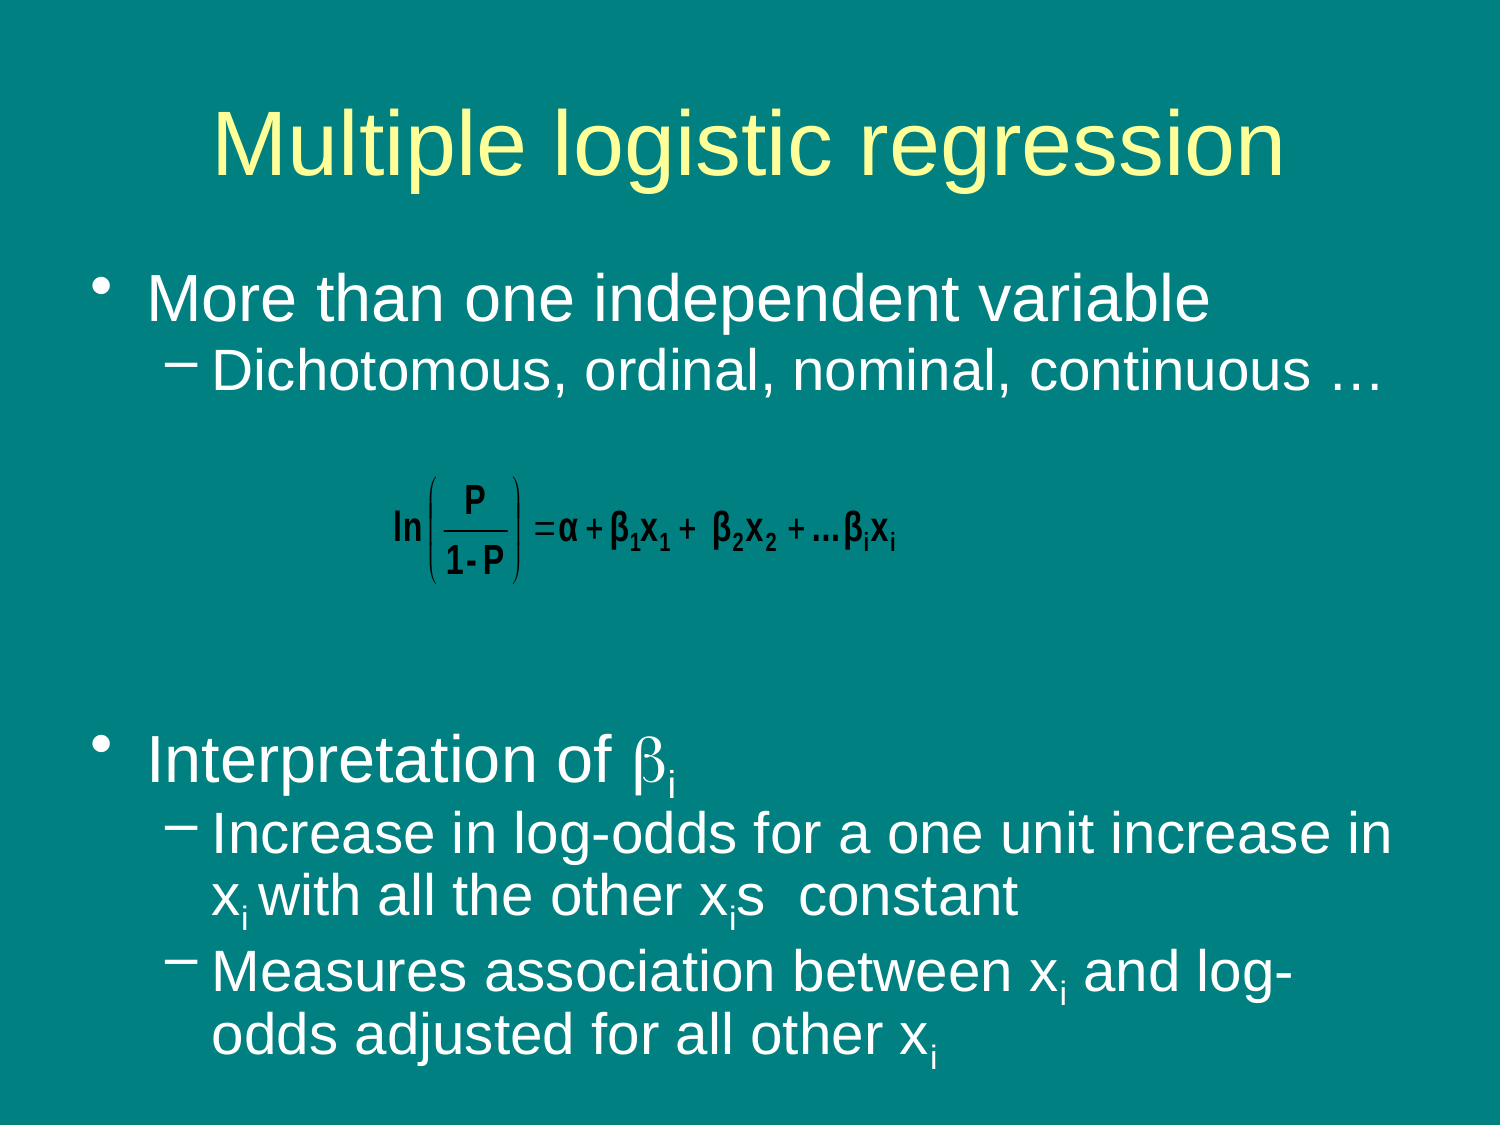

# Multiple logistic regression
More than one independent variable
Dichotomous, ordinal, nominal, continuous …
Interpretation of bi
Increase in log-odds for a one unit increase in xi with all the other xis constant
Measures association between xi and log-odds adjusted for all other xi